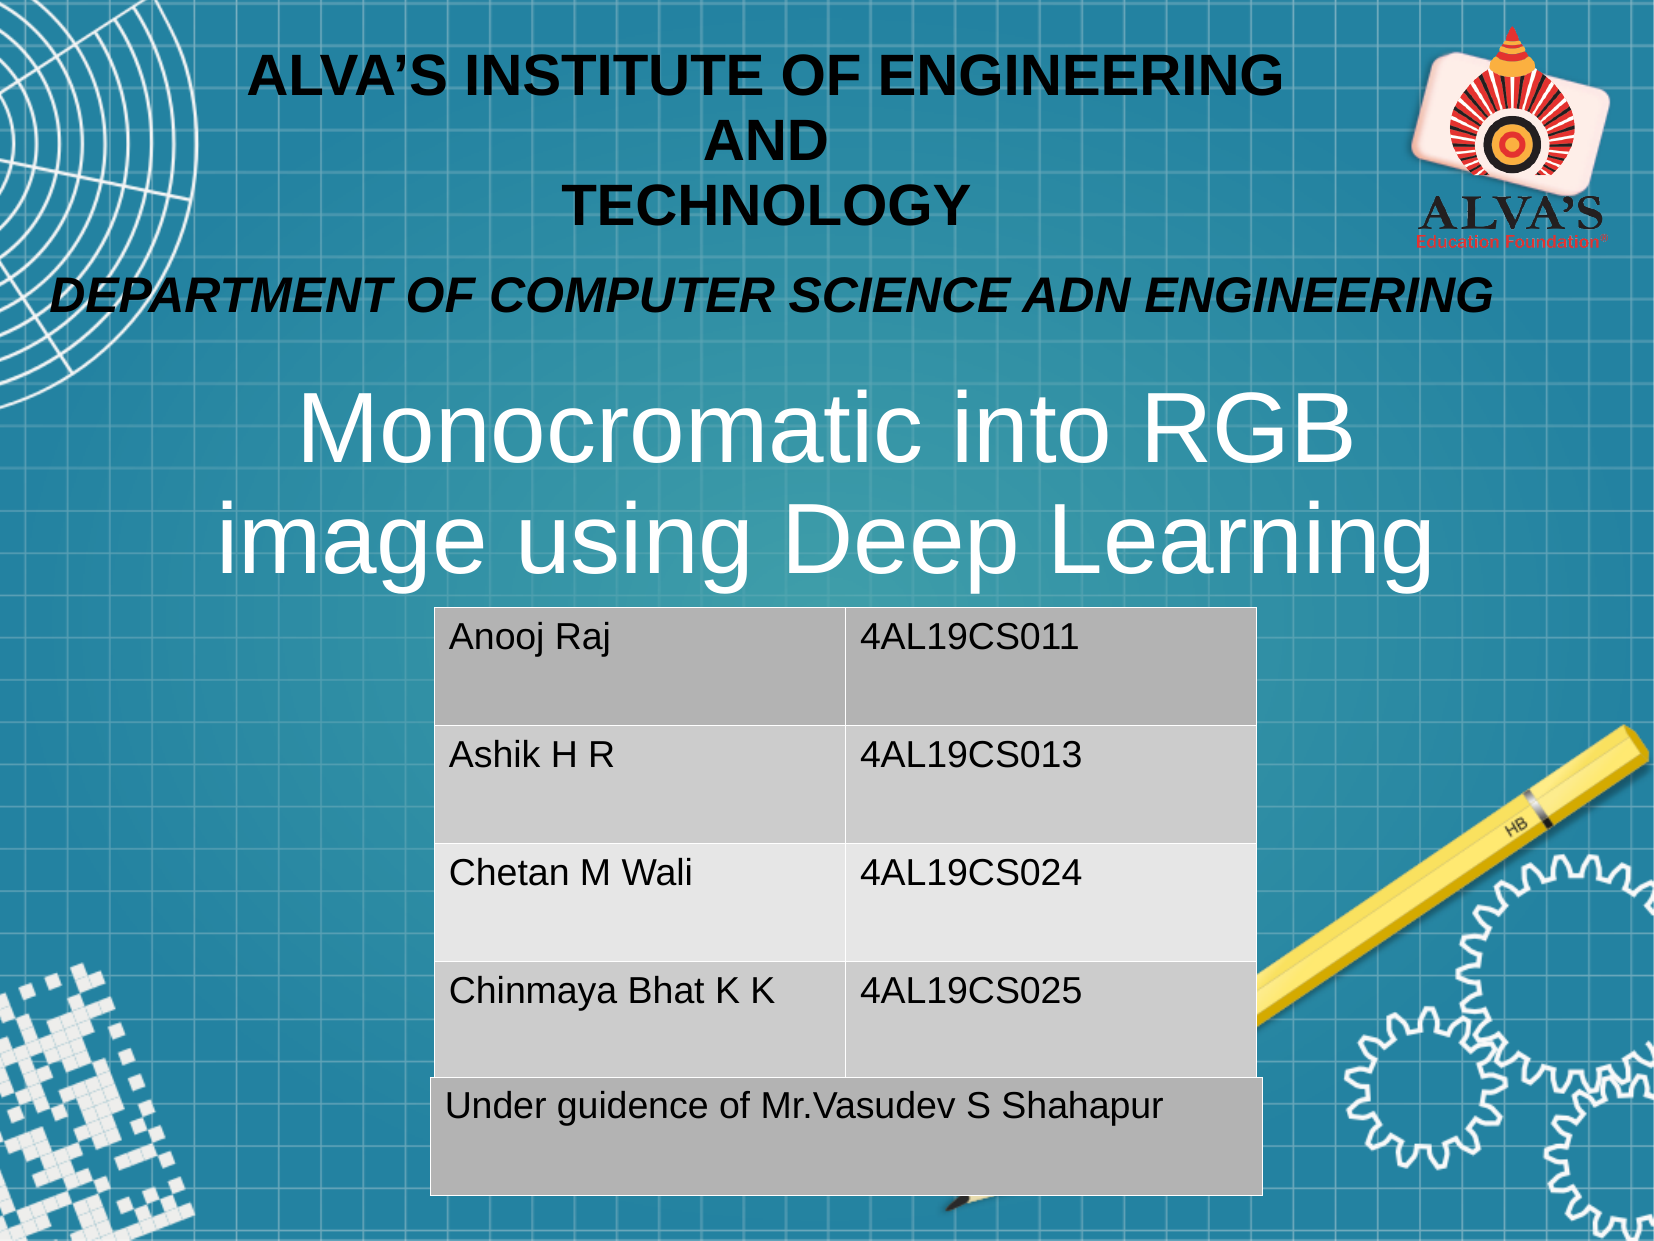

ALVA’S INSTITUTE OF ENGINEERING
AND
TECHNOLOGY
# Monocromatic into RGB image using Deep Learning
DEPARTMENT OF COMPUTER SCIENCE ADN ENGINEERING
| Anooj Raj | 4AL19CS011 |
| --- | --- |
| Ashik H R | 4AL19CS013 |
| Chetan M Wali | 4AL19CS024 |
| Chinmaya Bhat K K | 4AL19CS025 |
| Under guidence of Mr.Vasudev S Shahapur |
| --- |